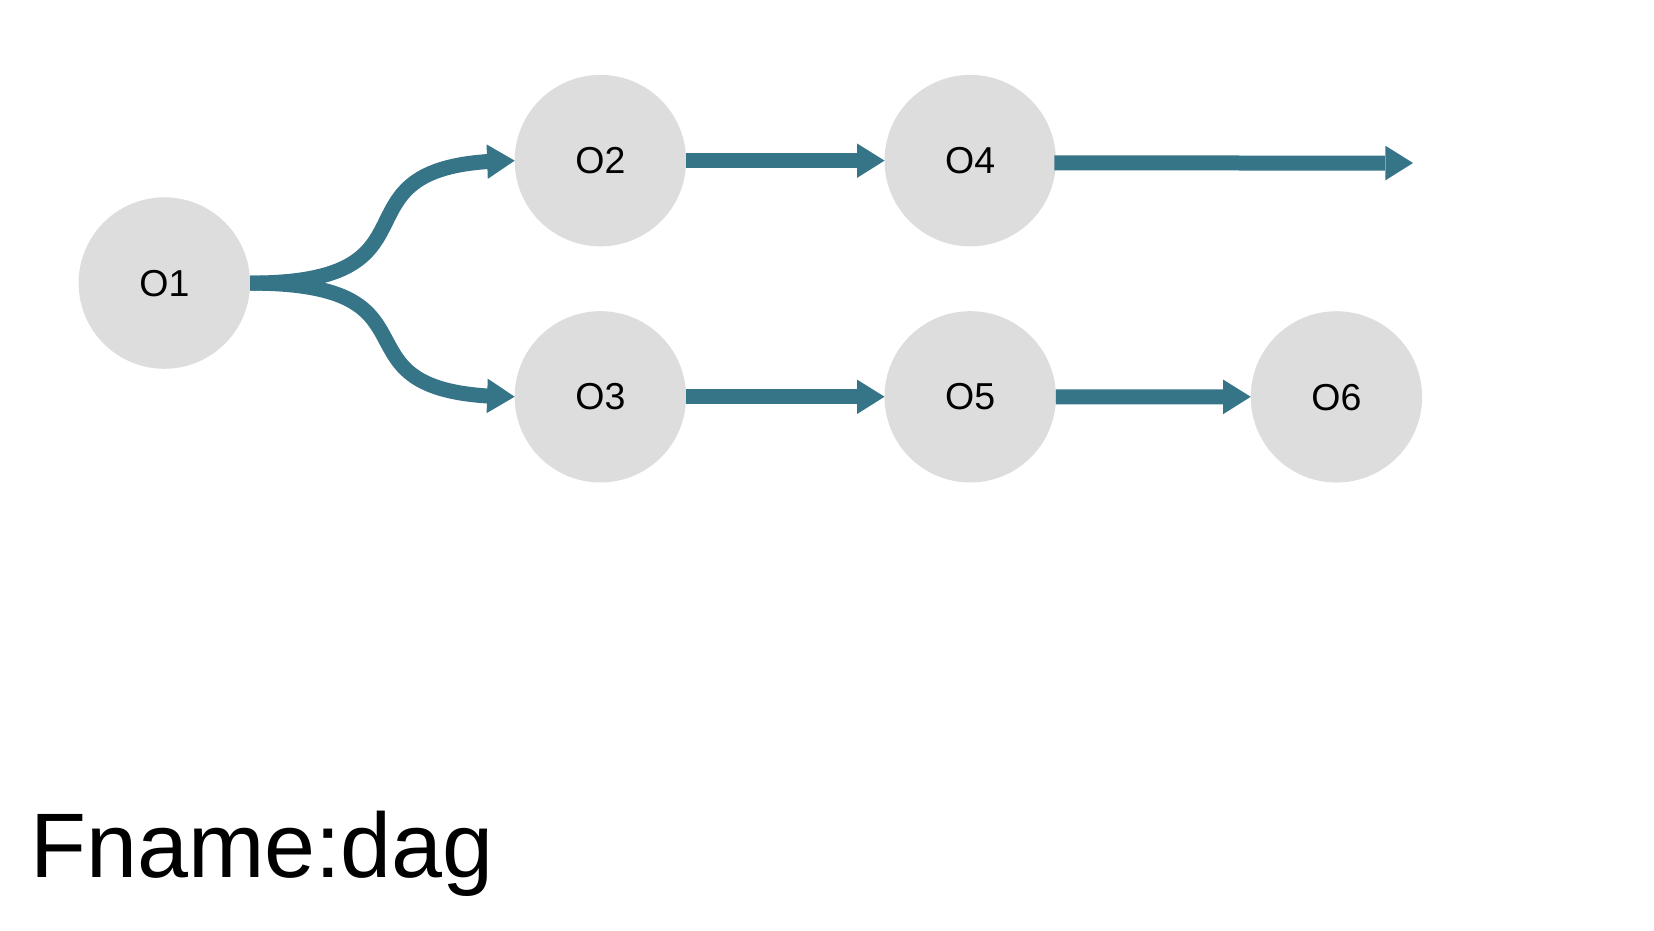

O2
O4
O1
O3
O5
O6
# Fname:dag